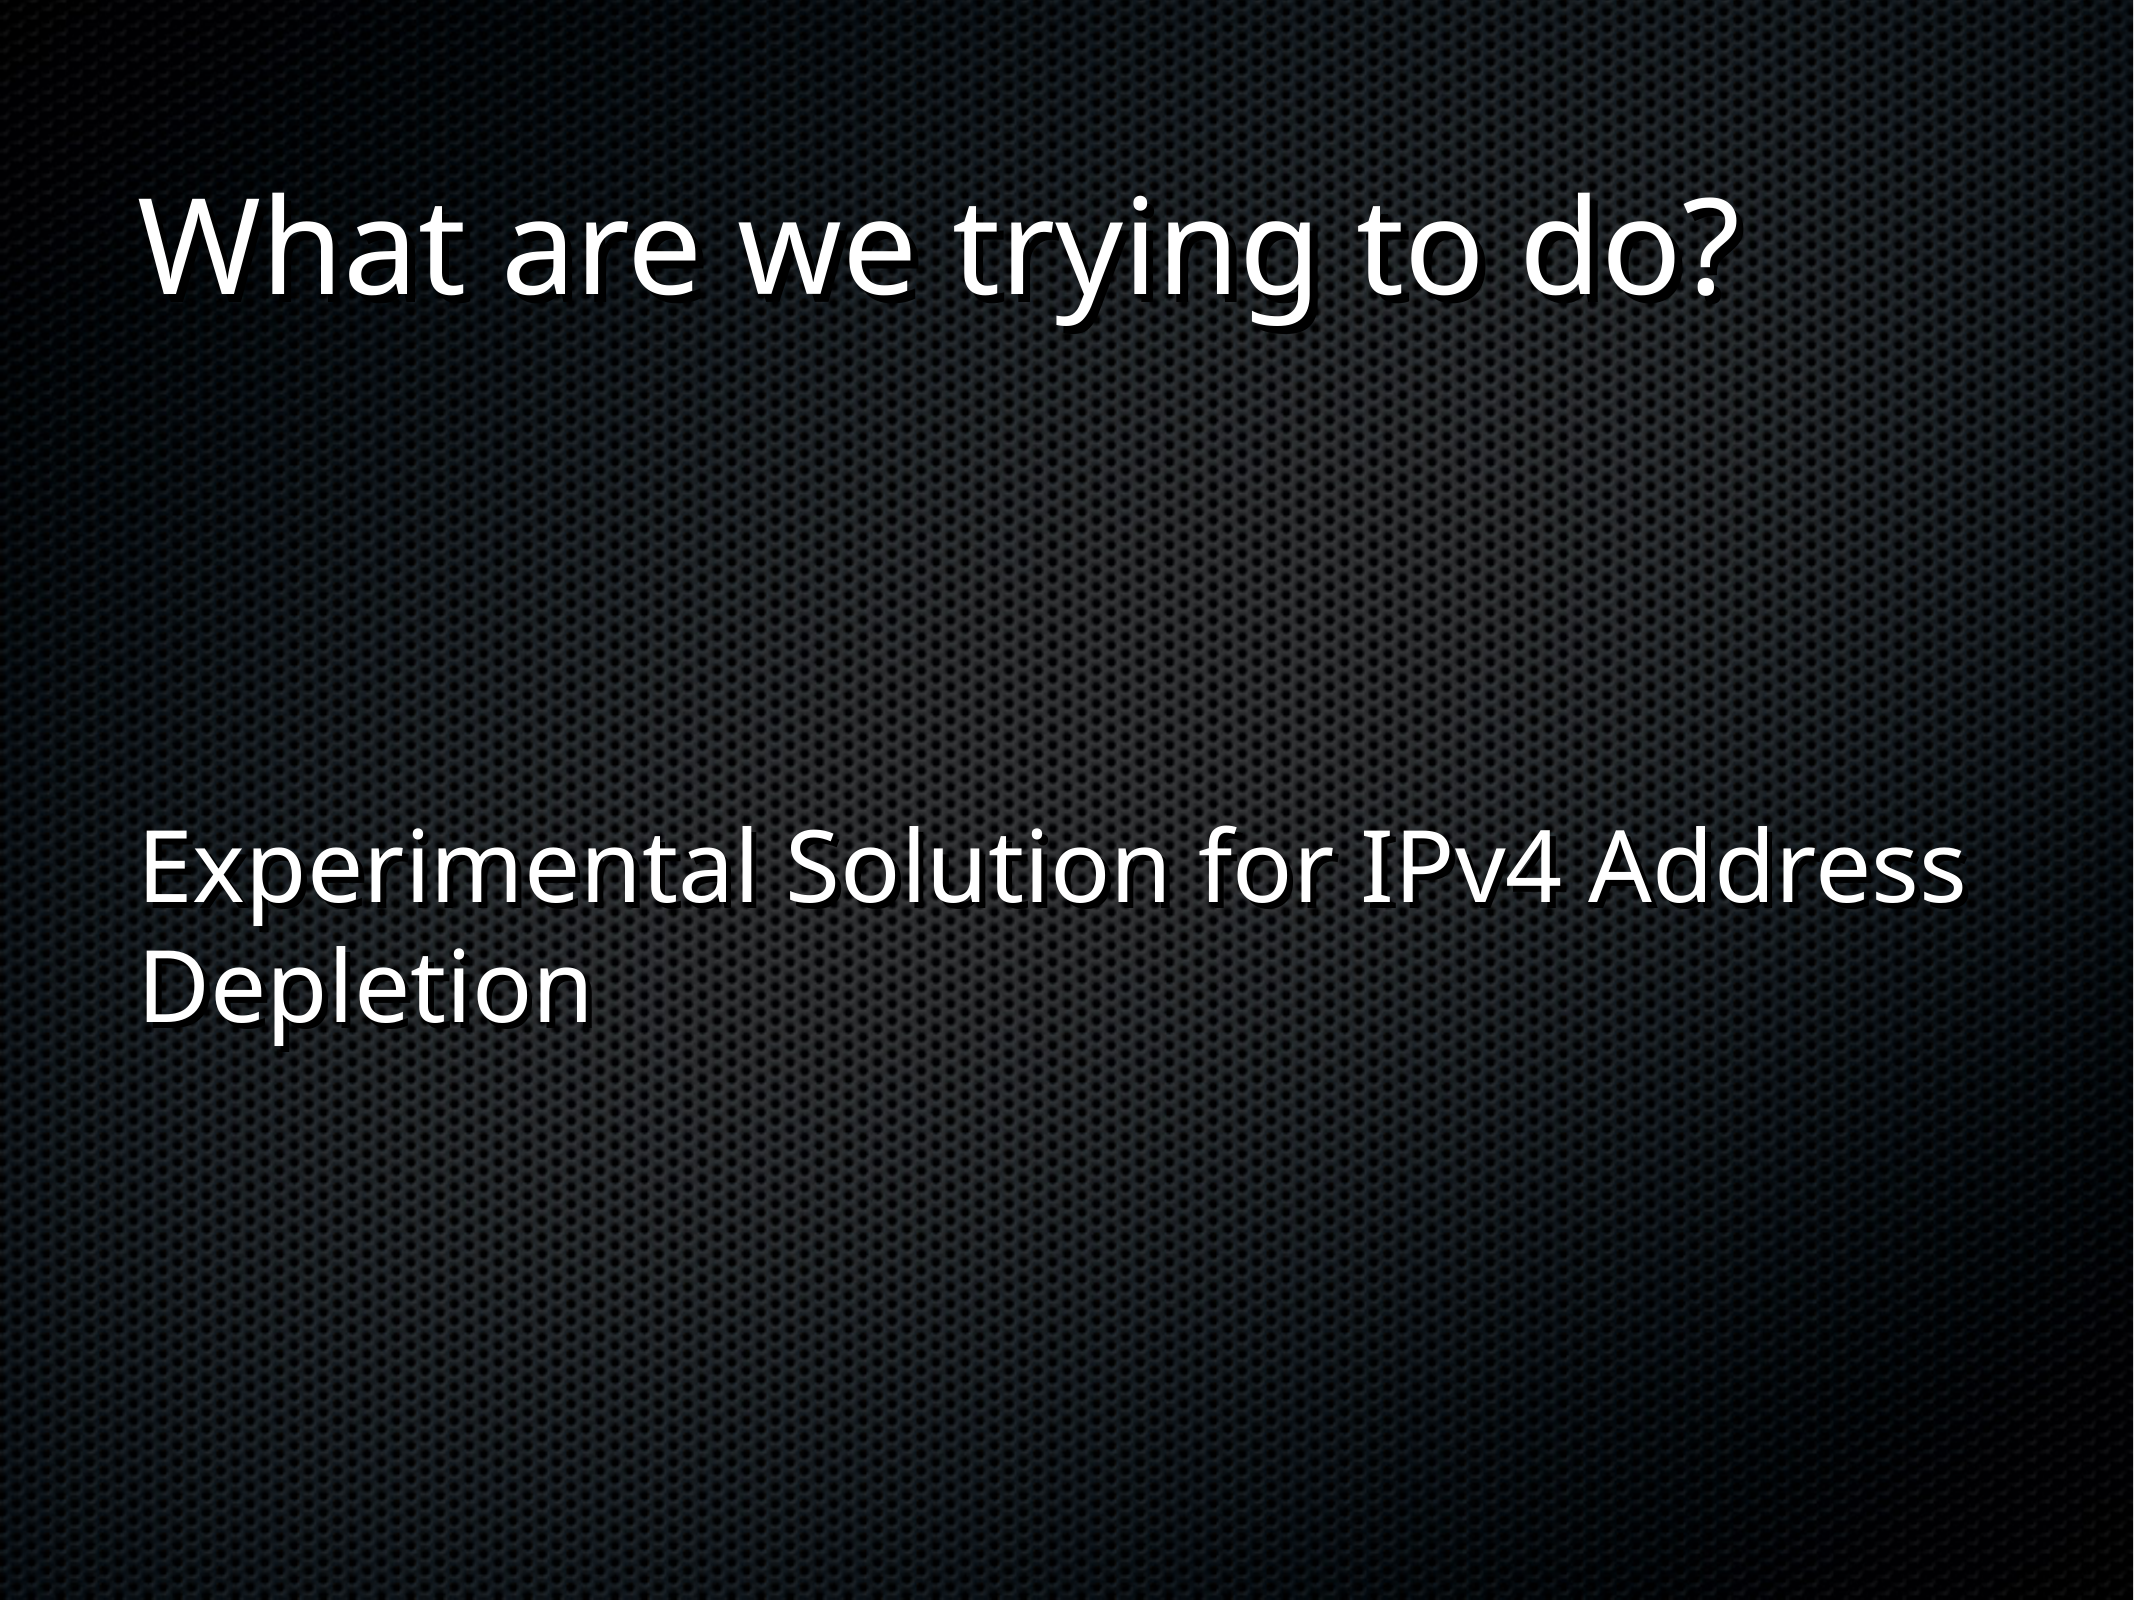

# What are we trying to do?
Experimental Solution for IPv4 Address Depletion